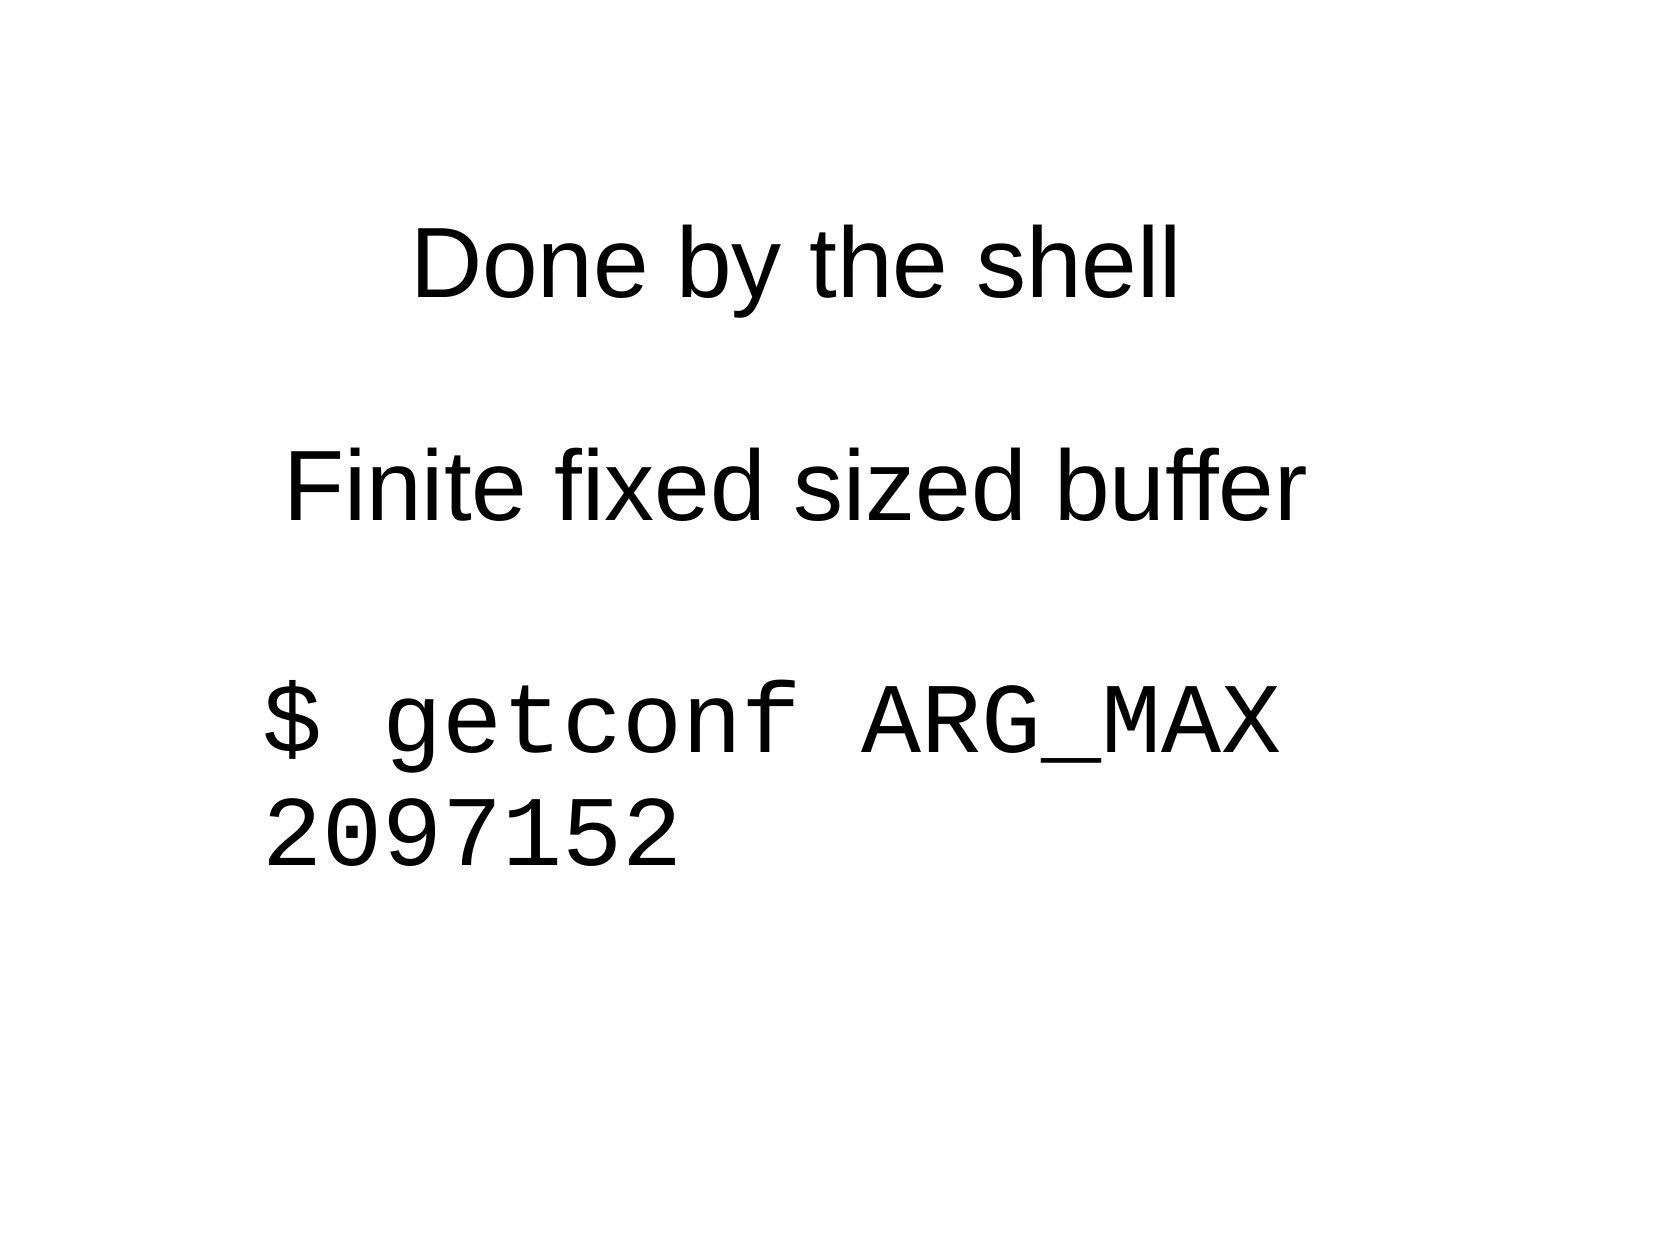

Done by the shell
Finite fixed sized buffer
$ getconf ARG_MAX
2097152